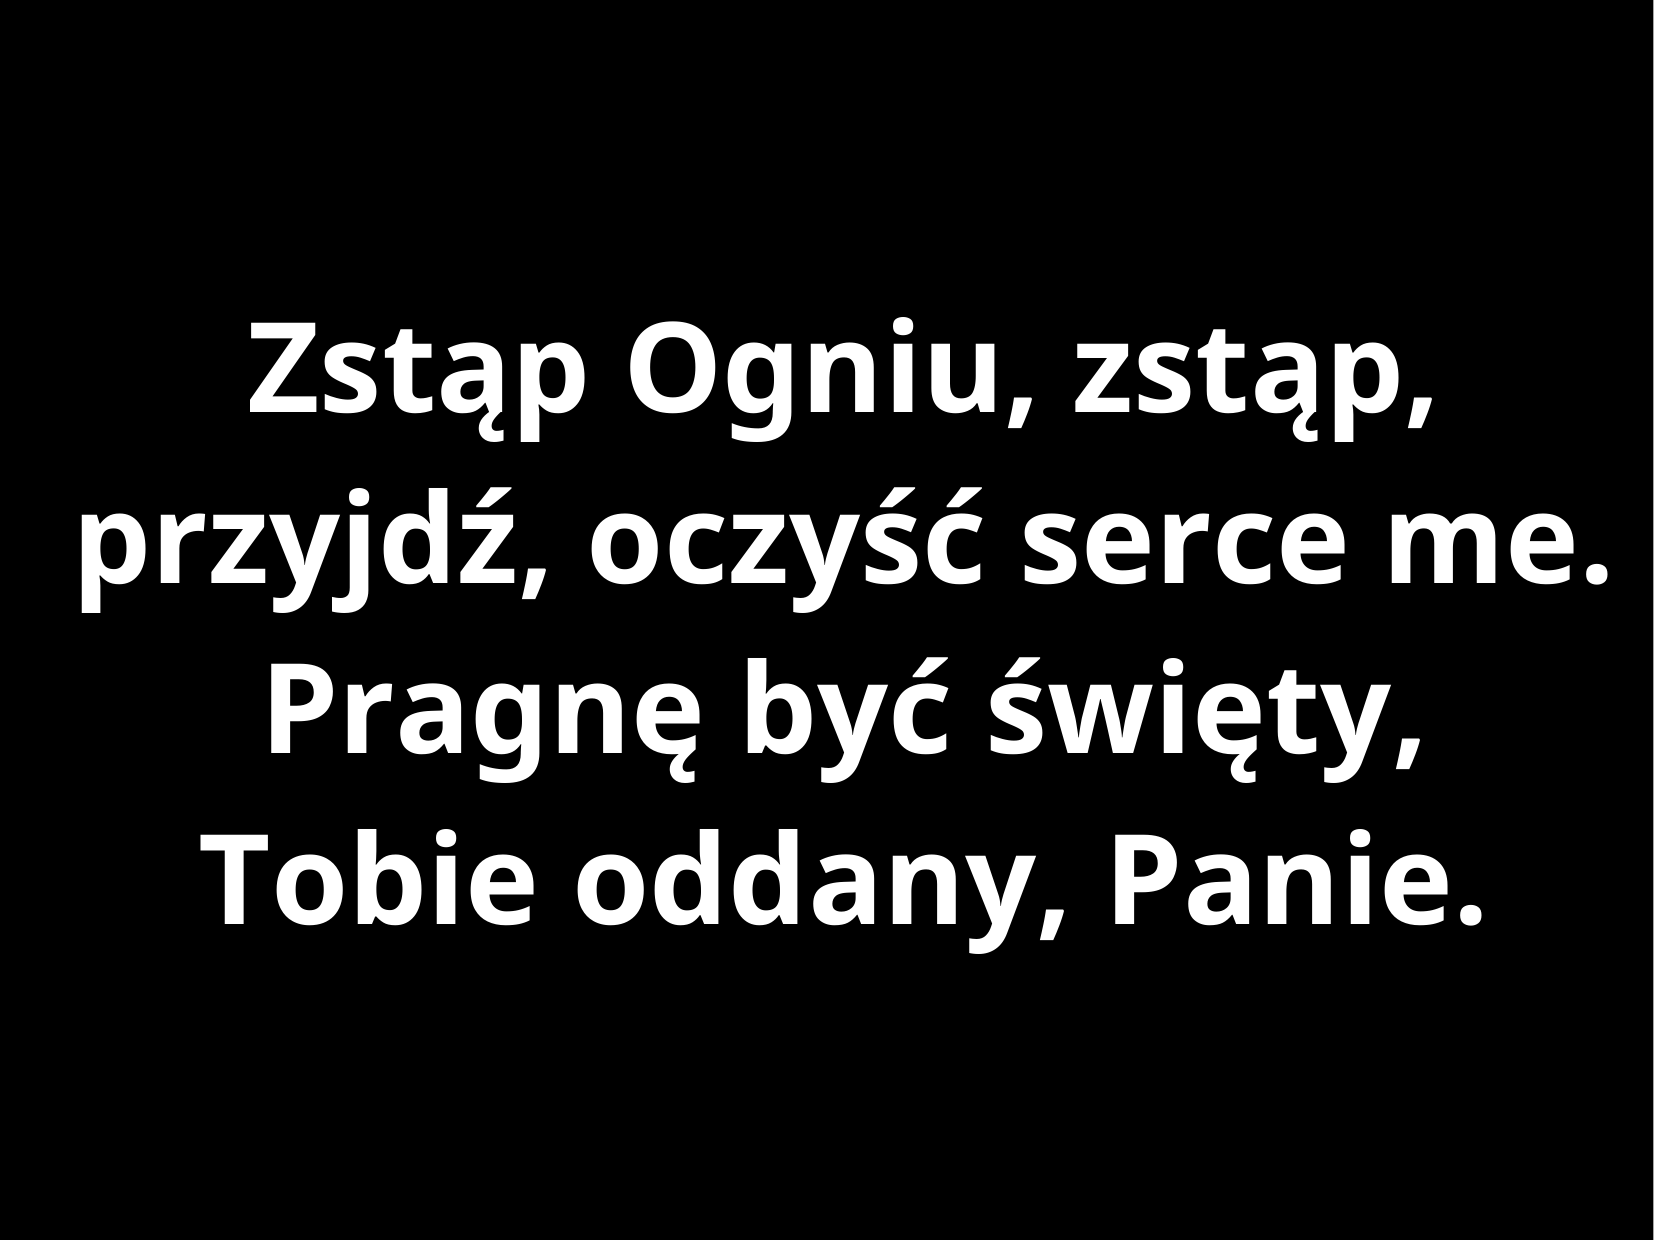

# Zstąp Ogniu, zstąp,
przyjdź, oczyść serce me.
Pragnę być święty,
Tobie oddany, Panie.